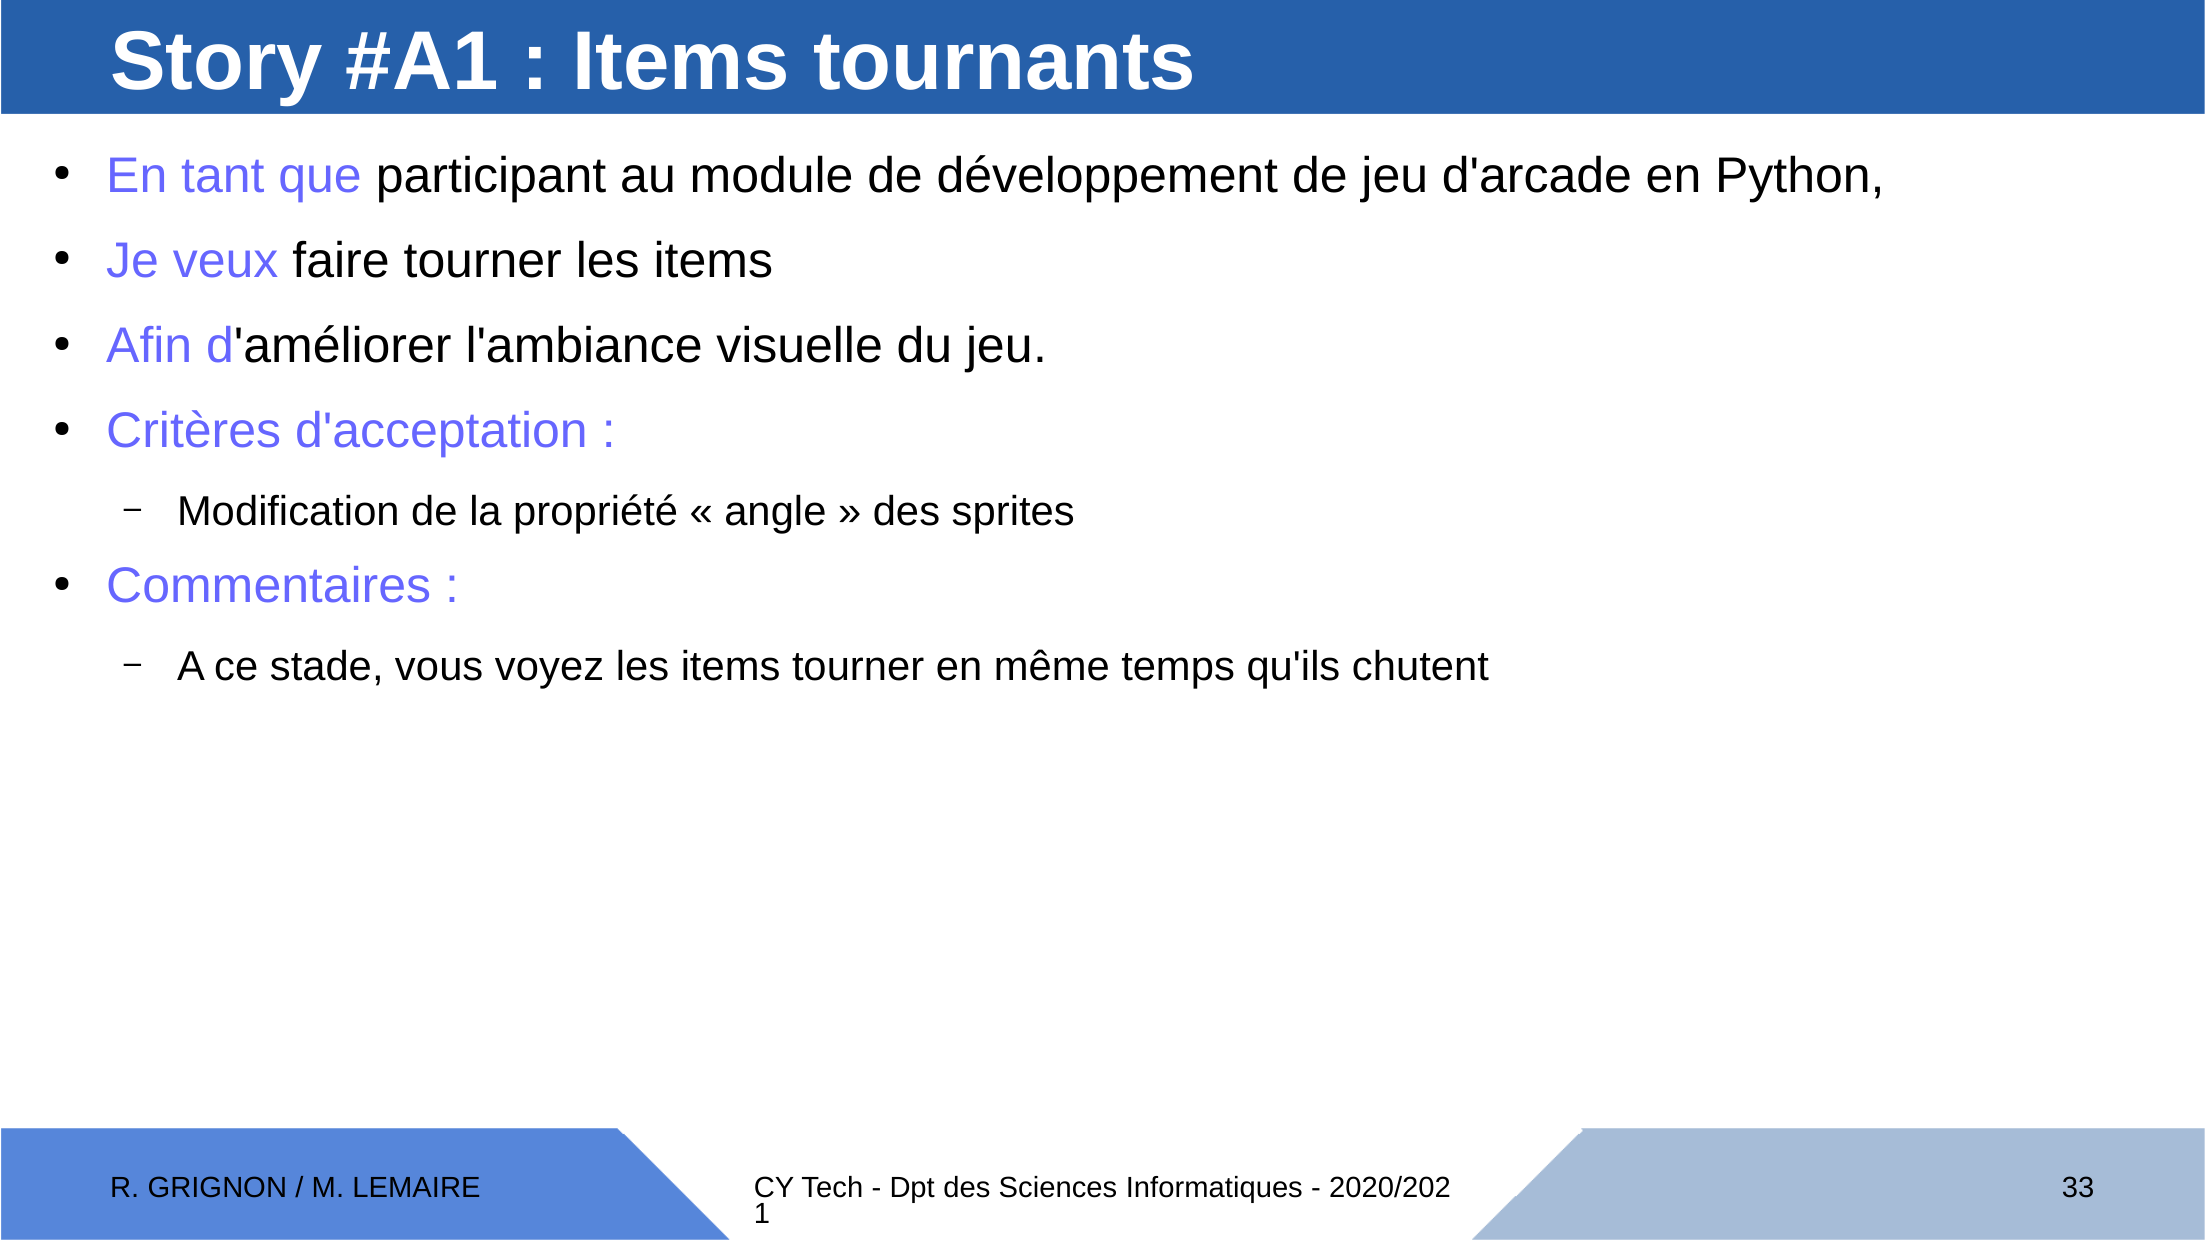

# Story #A1 : Items tournants
En tant que participant au module de développement de jeu d'arcade en Python,
Je veux faire tourner les items
Afin d'améliorer l'ambiance visuelle du jeu.
Critères d'acceptation :
Modification de la propriété « angle » des sprites
Commentaires :
A ce stade, vous voyez les items tourner en même temps qu'ils chutent
R. GRIGNON / M. LEMAIRE
CY Tech - Dpt des Sciences Informatiques - 2020/2021
33